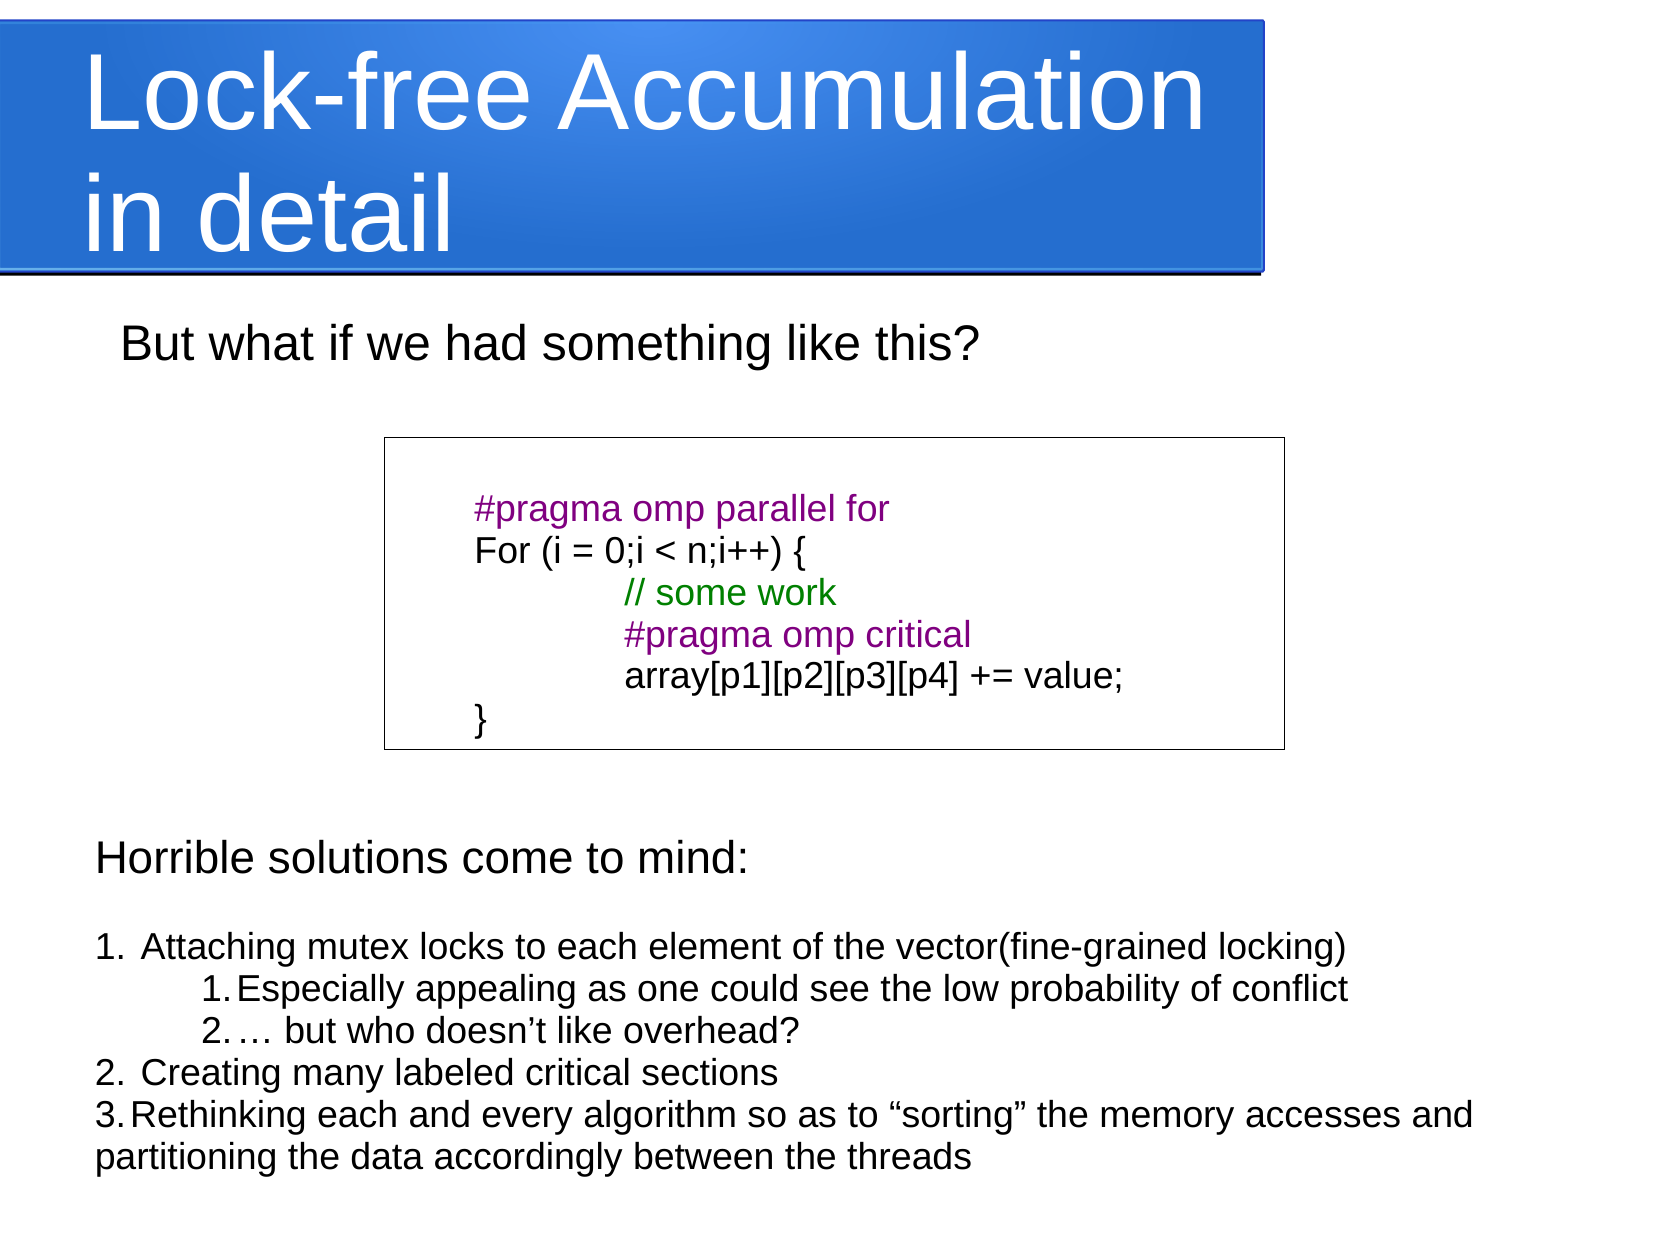

# Lock-free Accumulation in detail
But what if we had something like this?
	#pragma omp parallel for
	For (i = 0;i < n;i++) {
			// some work
			#pragma omp critical
			array[p1][p2][p3][p4] += value;
	}
Horrible solutions come to mind:
 Attaching mutex locks to each element of the vector(fine-grained locking)
Especially appealing as one could see the low probability of conflict
… but who doesn’t like overhead?
 Creating many labeled critical sections
Rethinking each and every algorithm so as to “sorting” the memory accesses and
partitioning the data accordingly between the threads